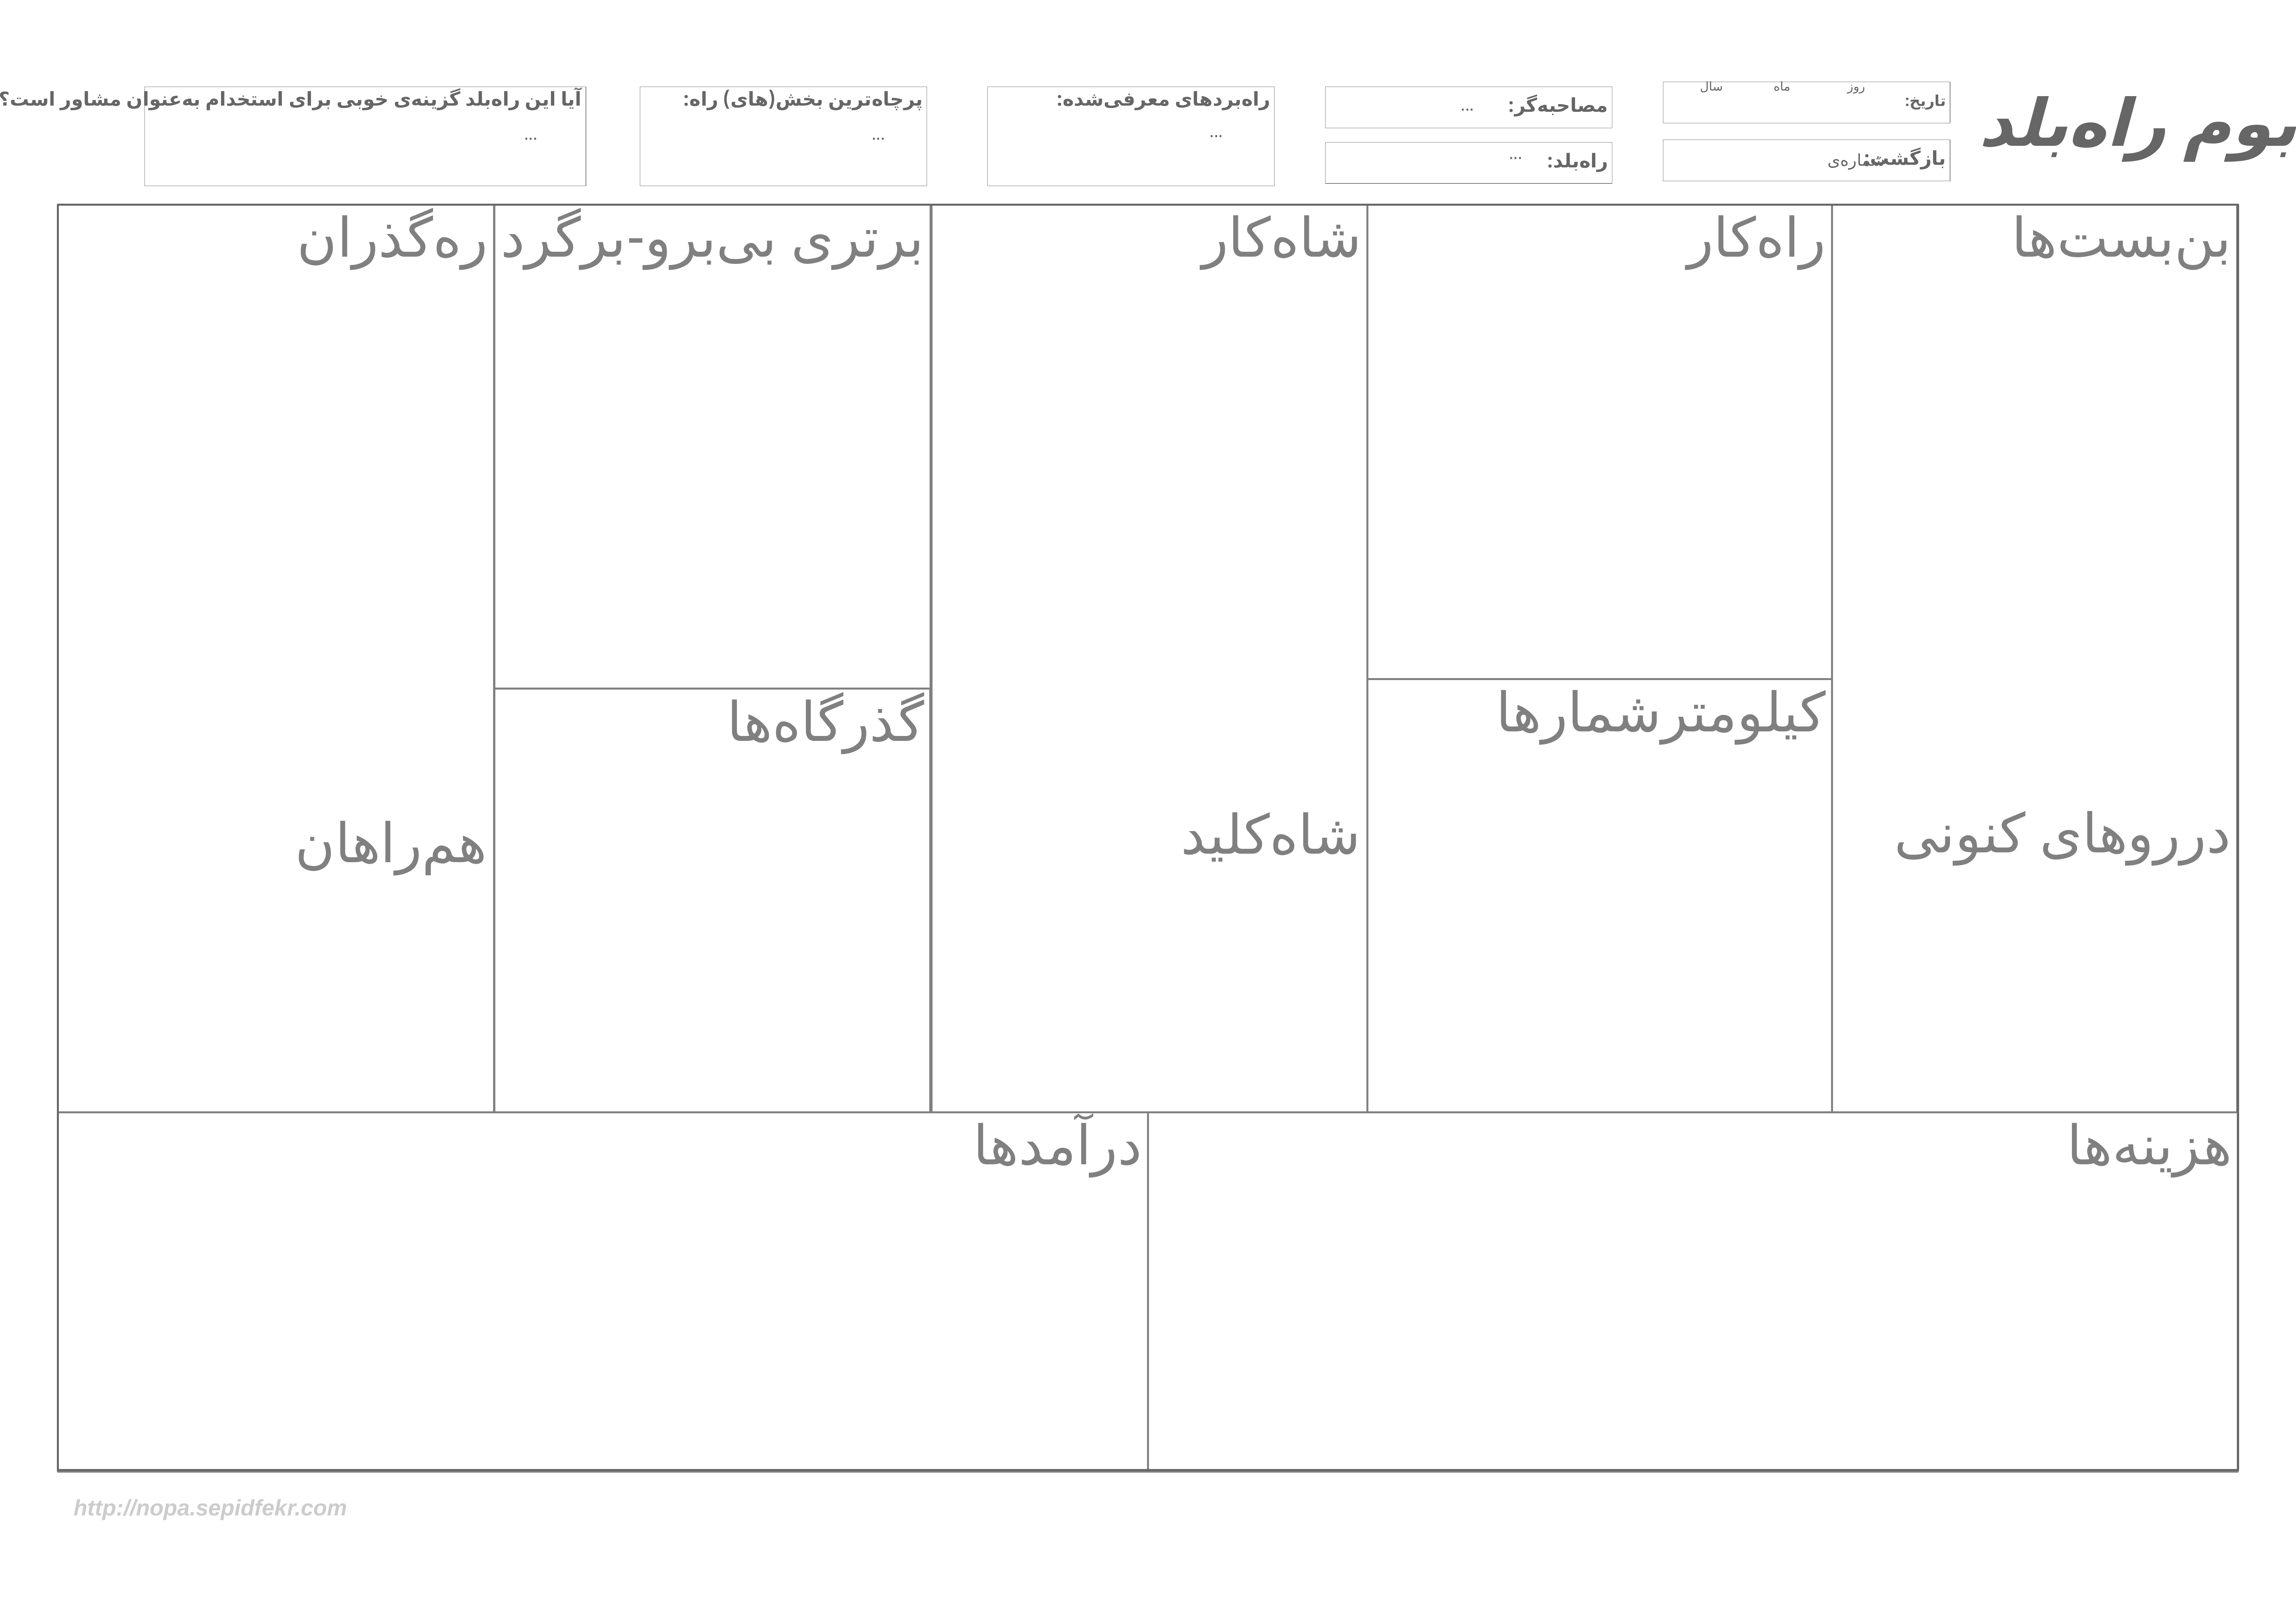

سال
ماه
روز
تاریخ:
بوم راه‌بلد
آیا این راه‌بلد گزینه‌ی خوبی برای استخدام به‌عنوان مشاور است؟
پرچاه‌ترین بخش(های) راه:
راه‌بردهای معرفی‌شده:
مصاحبه‌گر:
...
...
...
...
...
بازگشت:
راه‌بلد:
شماره‌ی
	ره‌گذران
	برتری بی‌برو-برگرد
	شاه‌کار
	راه‌کار
	بن‌بست‌ها
	کیلومترشمارها
	گذرگاه‌ها
	درروهای کنونی
	شاه‌کلید
	هم‌راهان
 	درآمدها
 	هزینه‌ها
http://nopa.sepidfekr.com